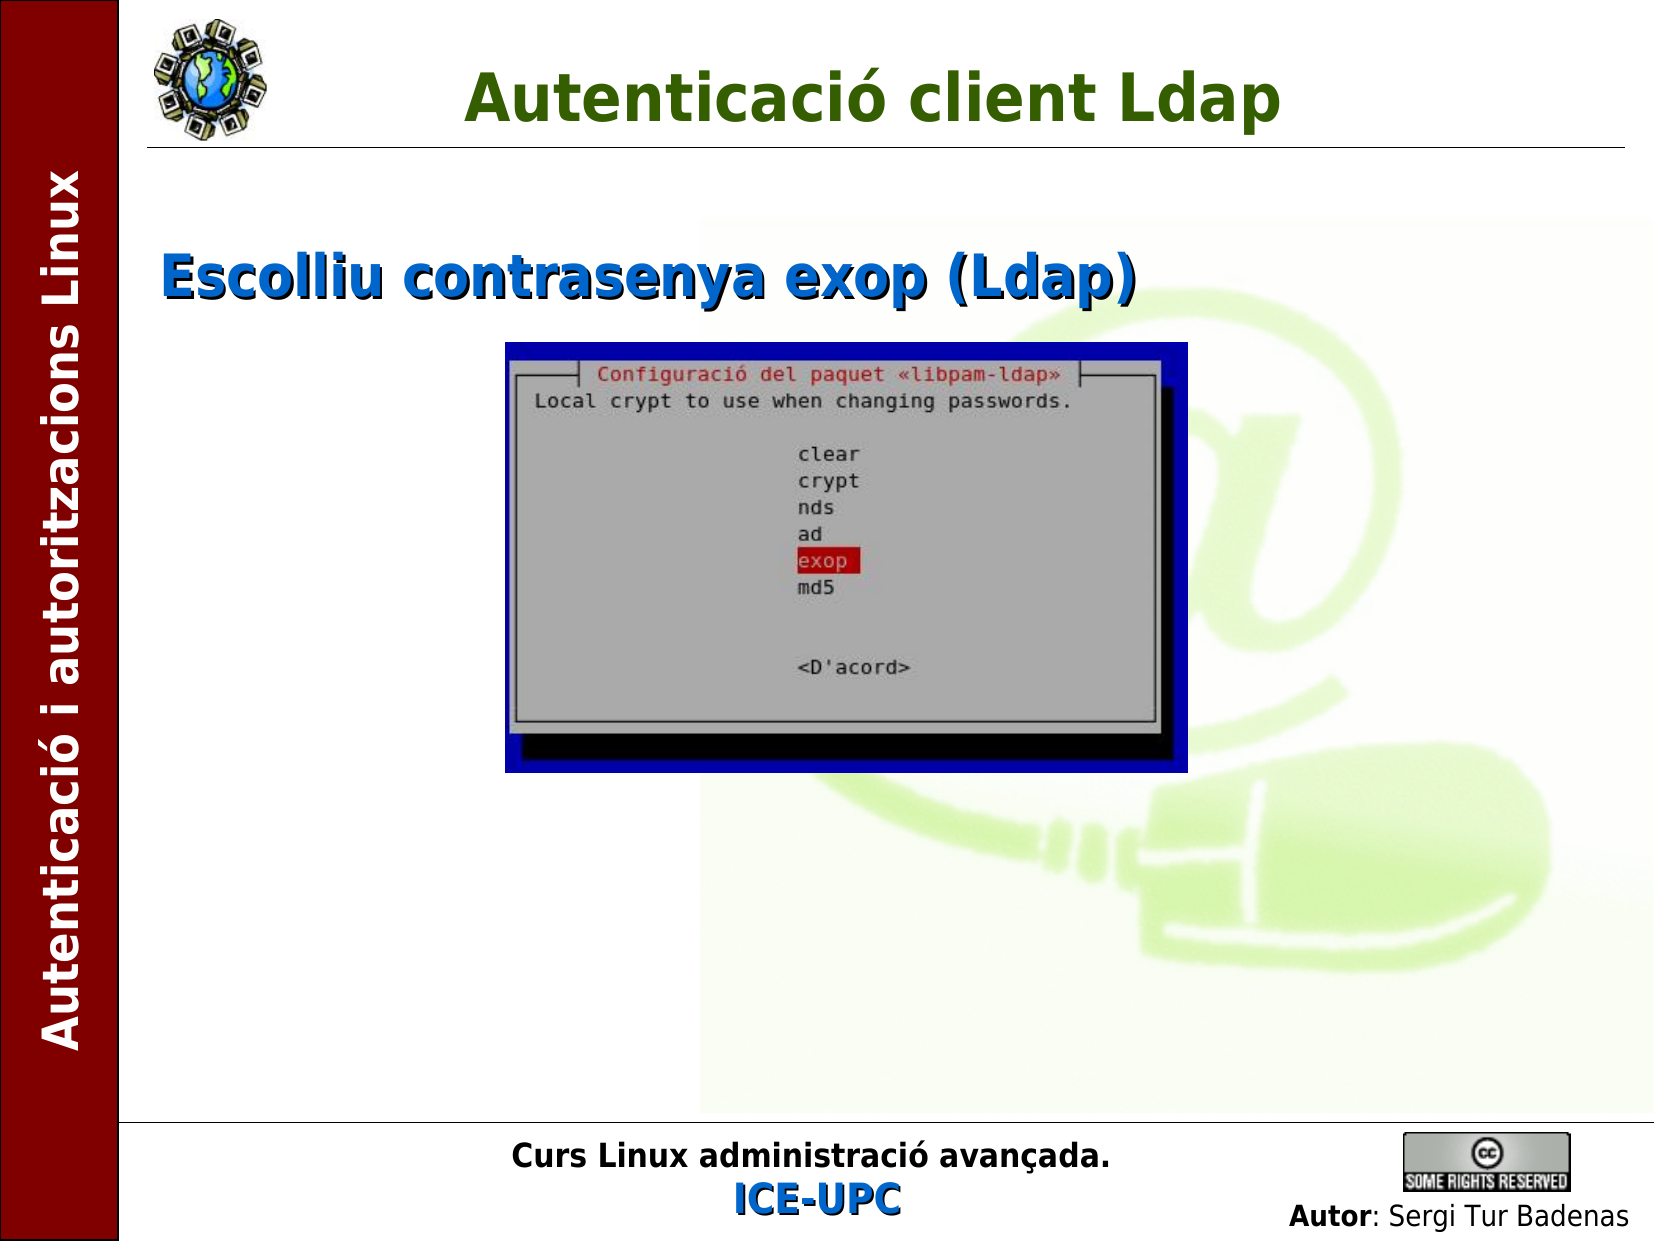

# Autenticació client Ldap
Escolliu contrasenya exop (Ldap)